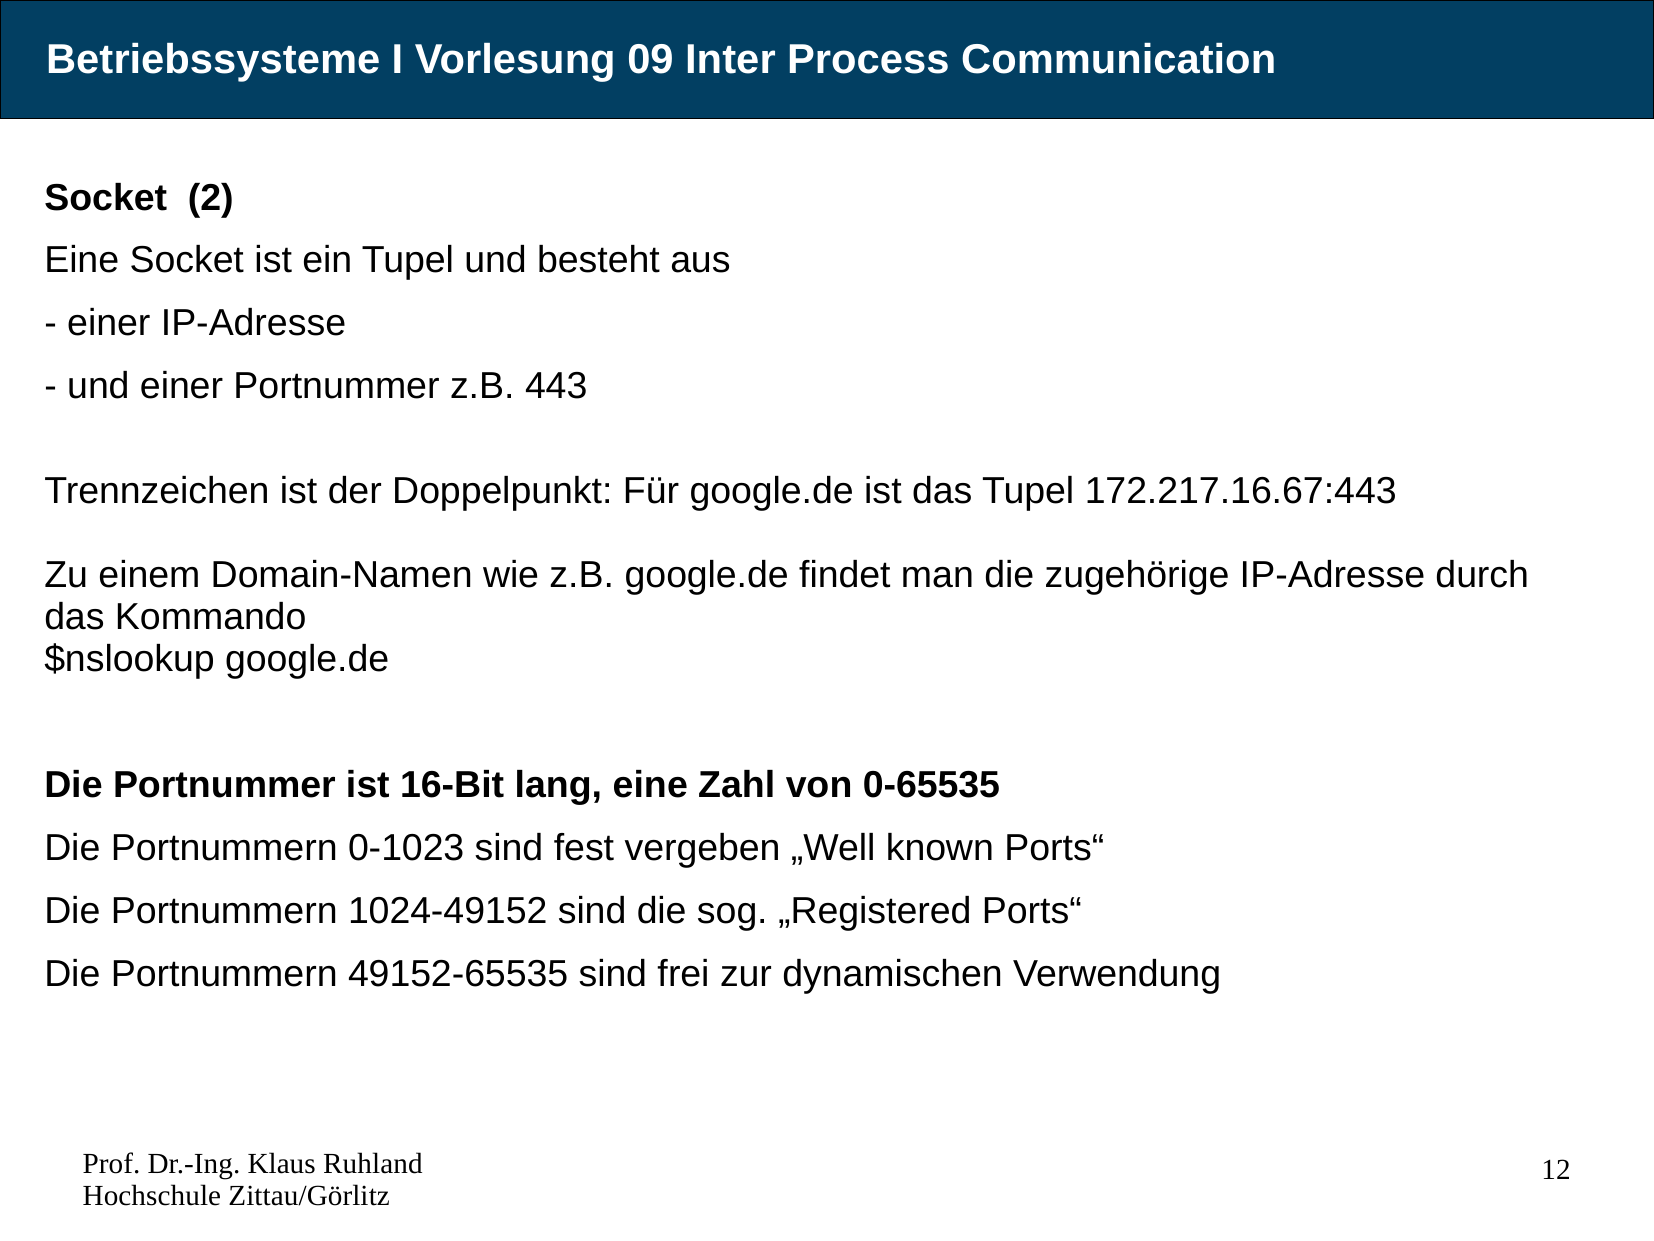

Socket (2)
Eine Socket ist ein Tupel und besteht aus
- einer IP-Adresse
- und einer Portnummer z.B. 443
Trennzeichen ist der Doppelpunkt: Für google.de ist das Tupel 172.217.16.67:443
Zu einem Domain-Namen wie z.B. google.de findet man die zugehörige IP-Adresse durch das Kommando
$nslookup google.de
Die Portnummer ist 16-Bit lang, eine Zahl von 0-65535
Die Portnummern 0-1023 sind fest vergeben „Well known Ports“
Die Portnummern 1024-49152 sind die sog. „Registered Ports“
Die Portnummern 49152-65535 sind frei zur dynamischen Verwendung
12